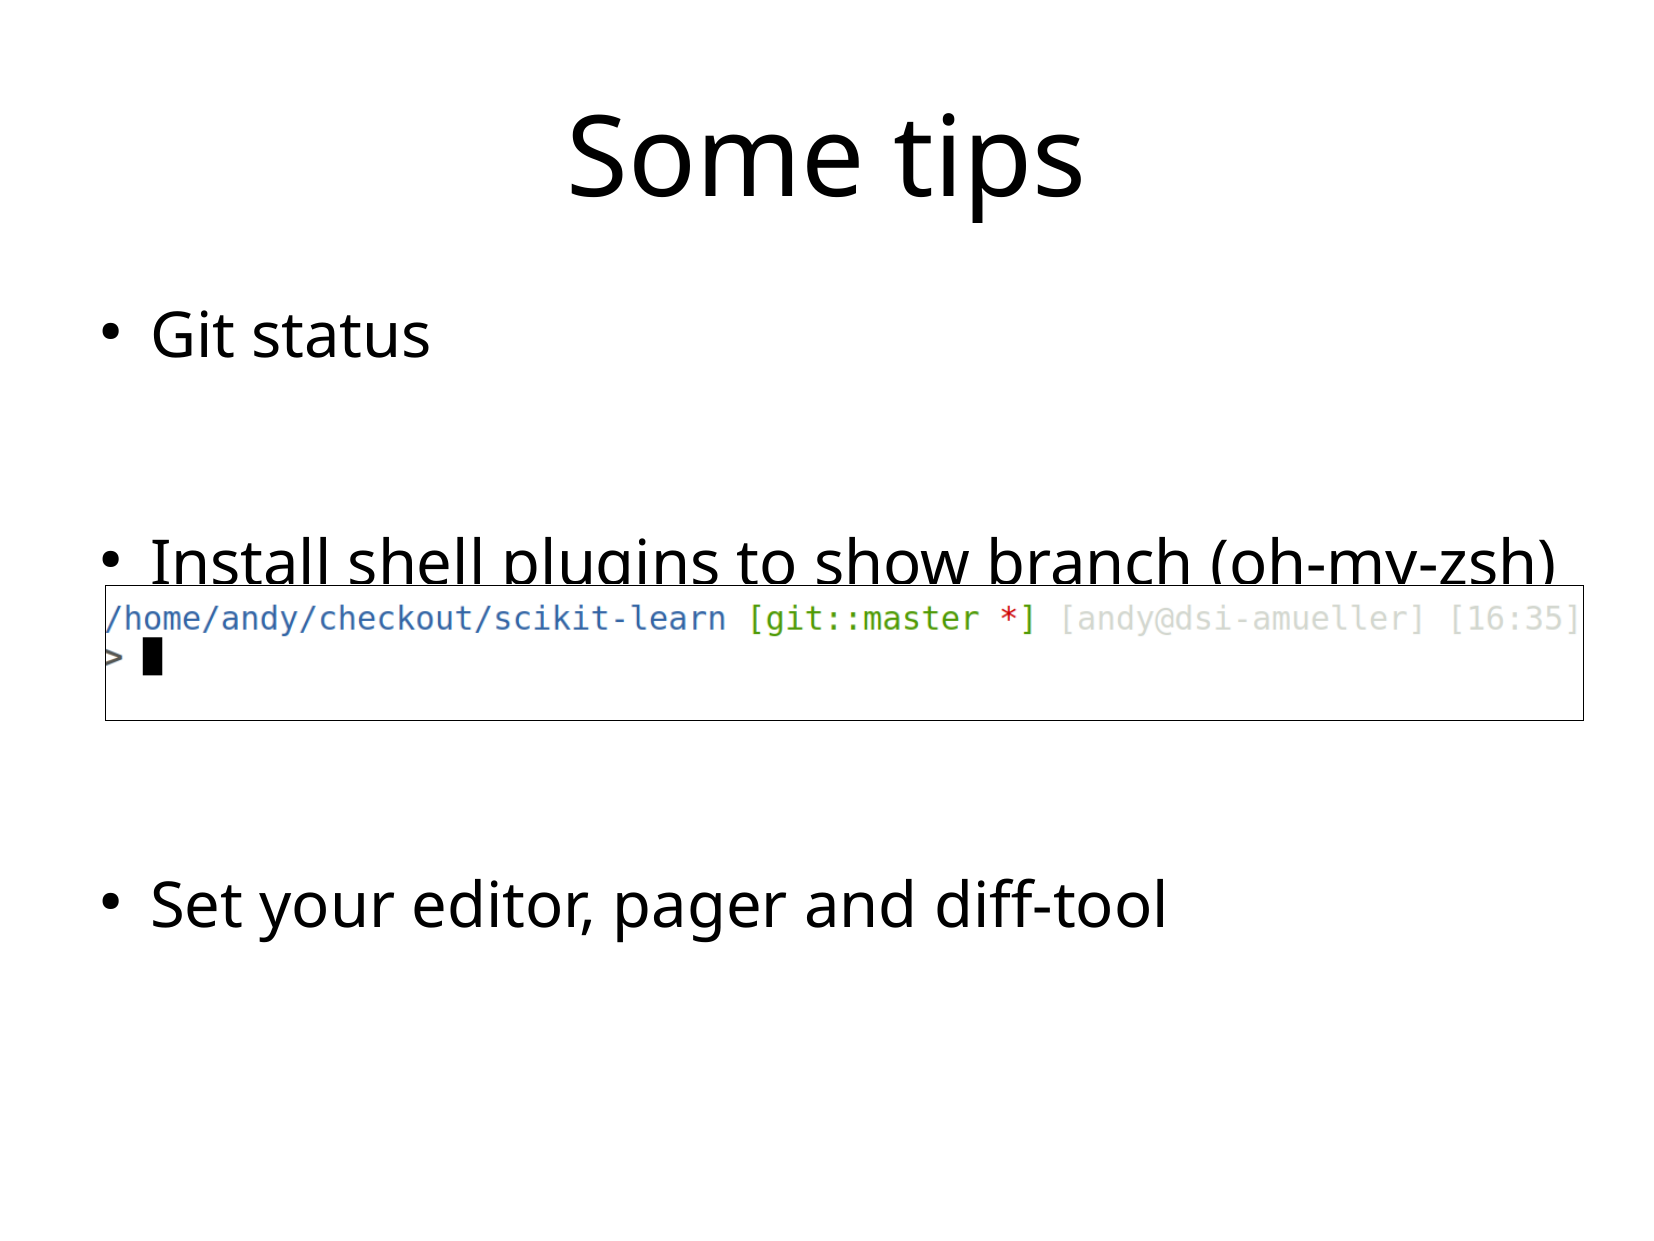

# Some tips
Git status
Install shell plugins to show branch (oh-my-zsh)
Set your editor, pager and diff-tool